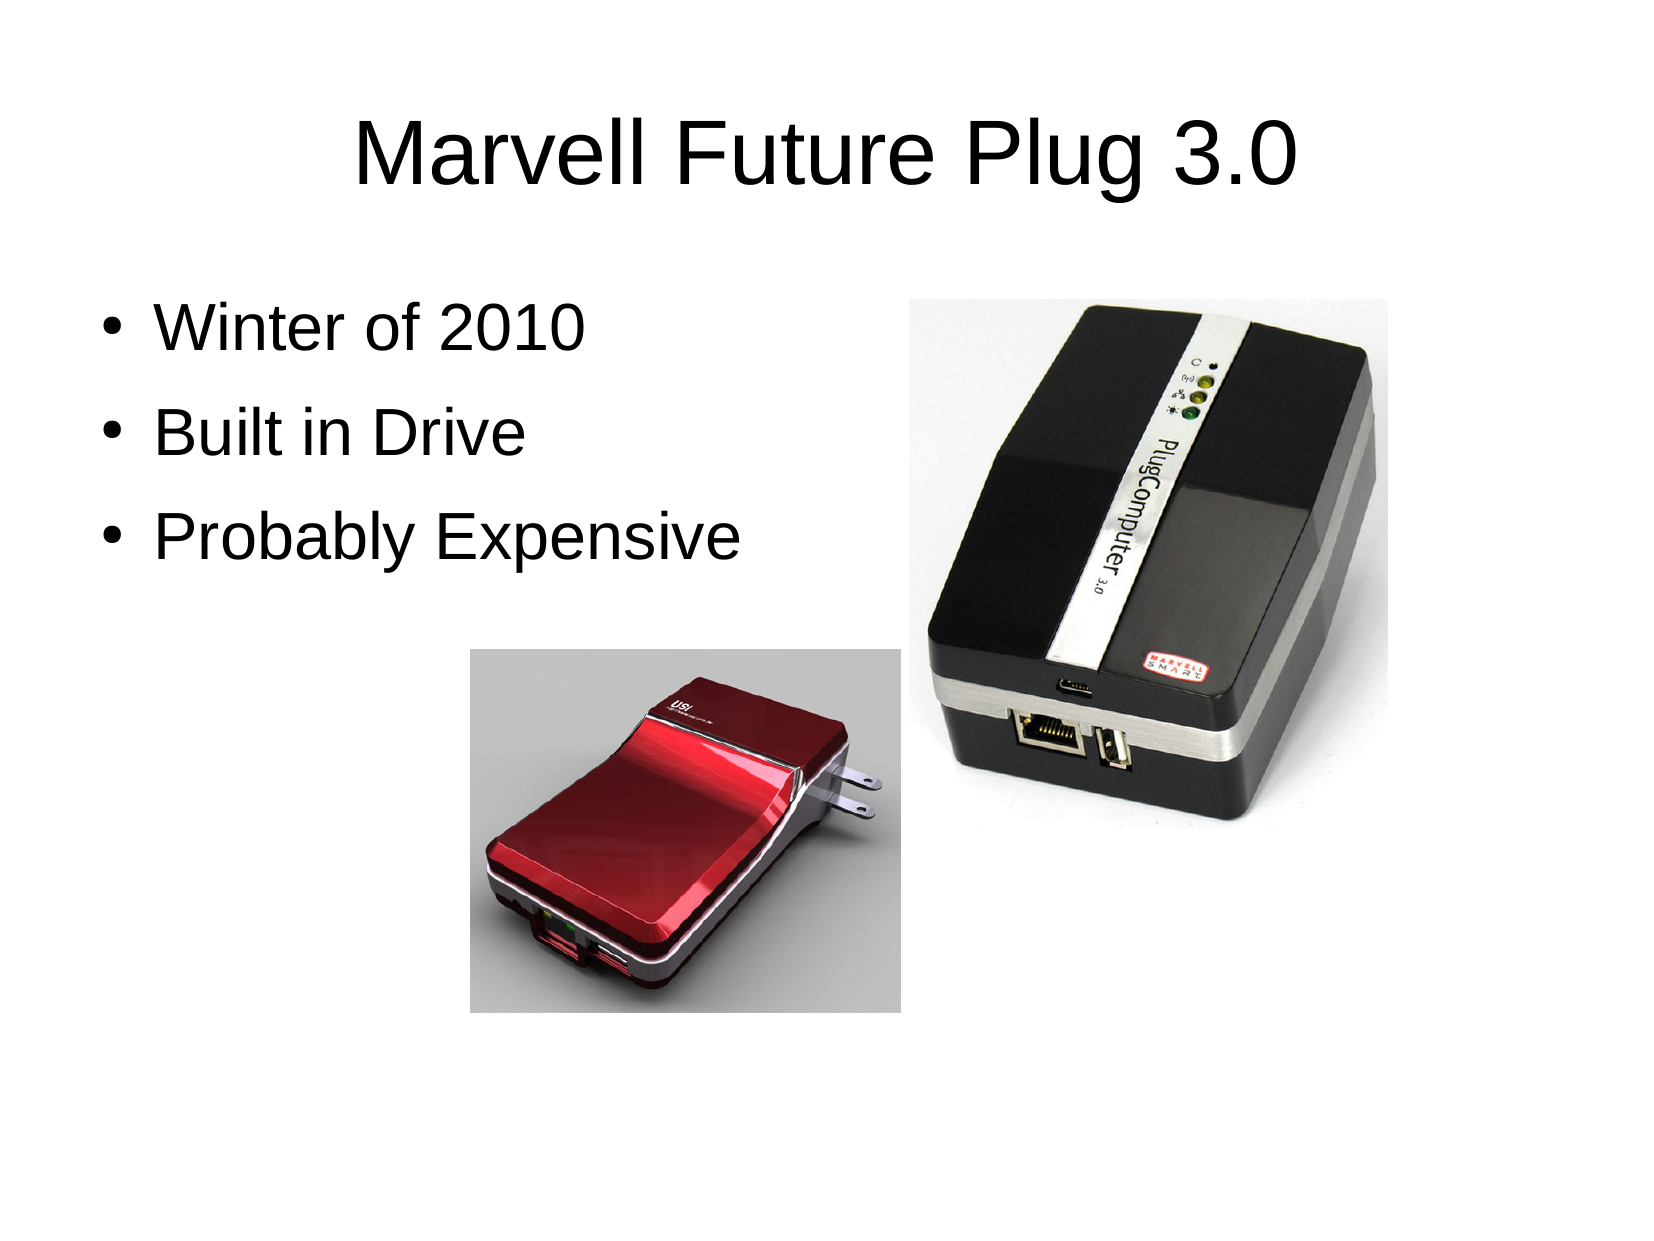

# Marvell Future Plug 3.0
Winter of 2010
Built in Drive
Probably Expensive